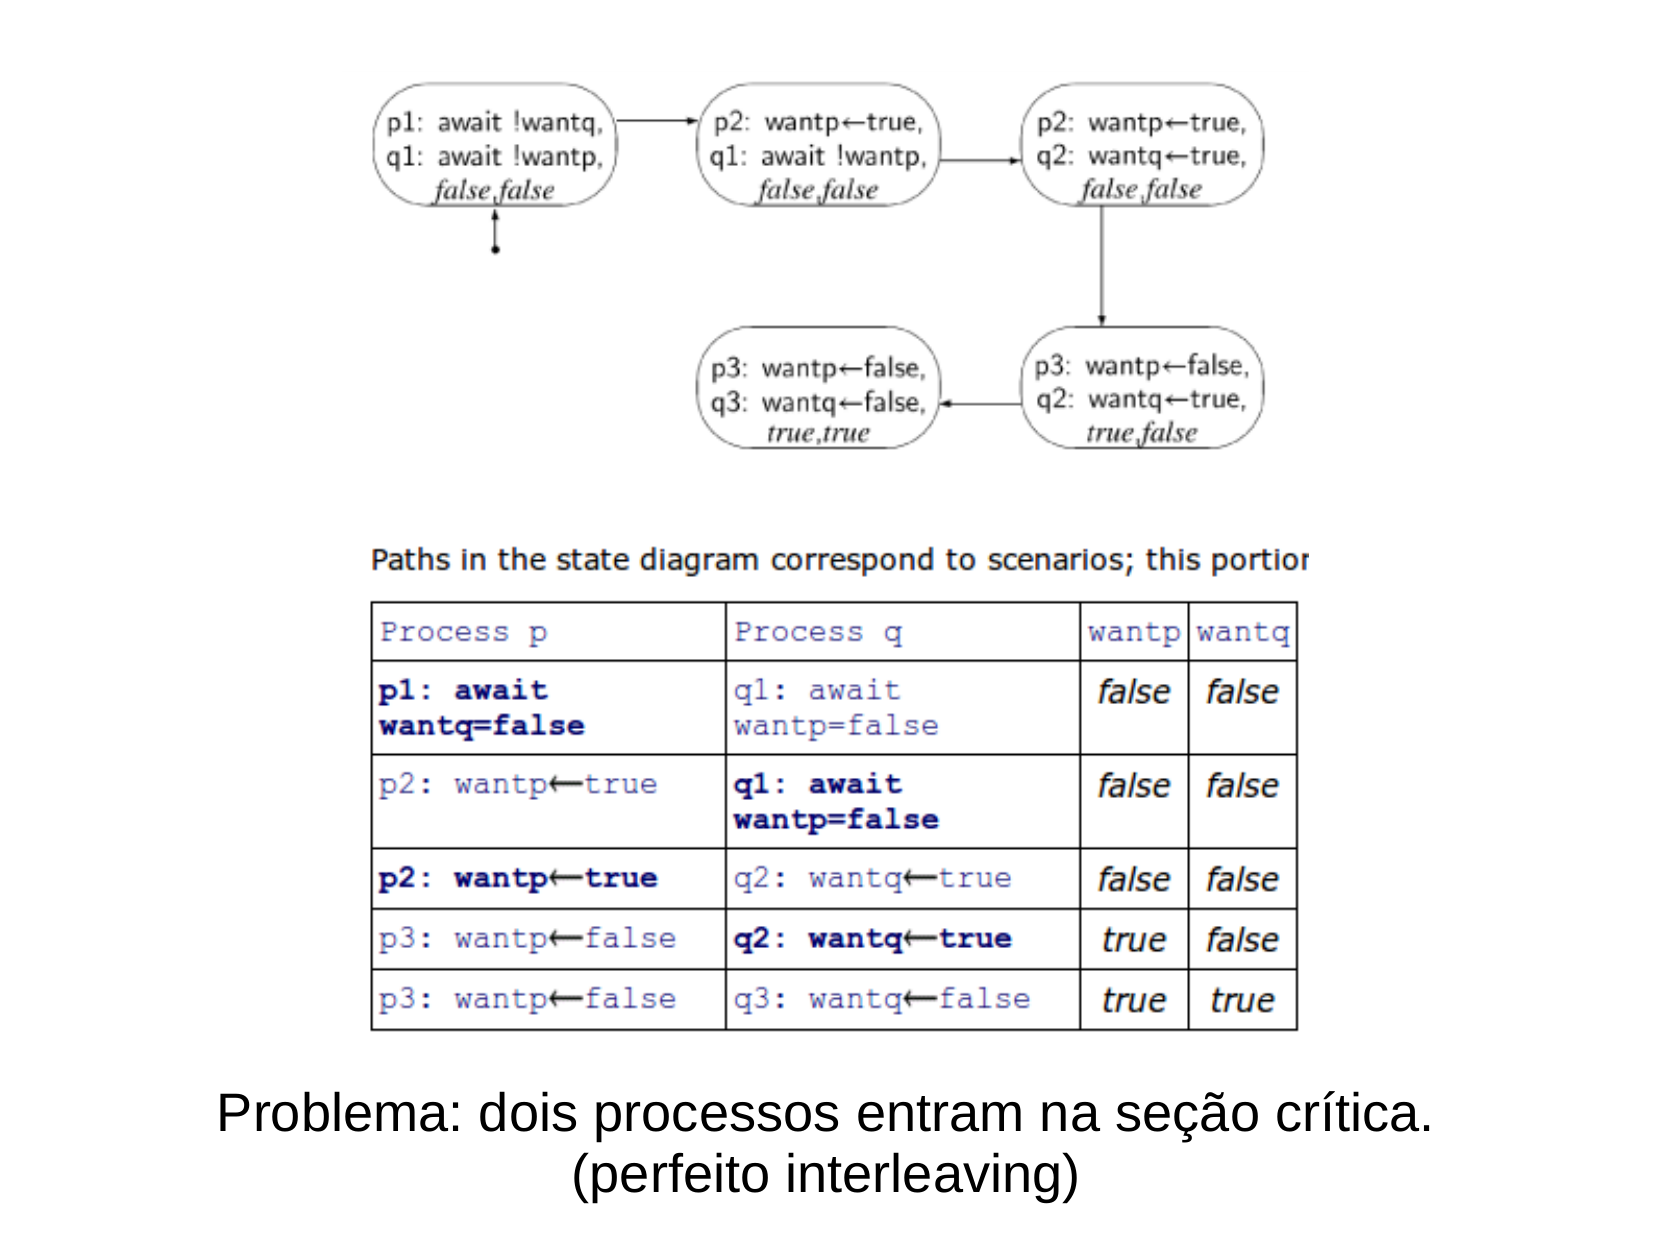

# Problema: dois processos entram na seção crítica. (perfeito interleaving)